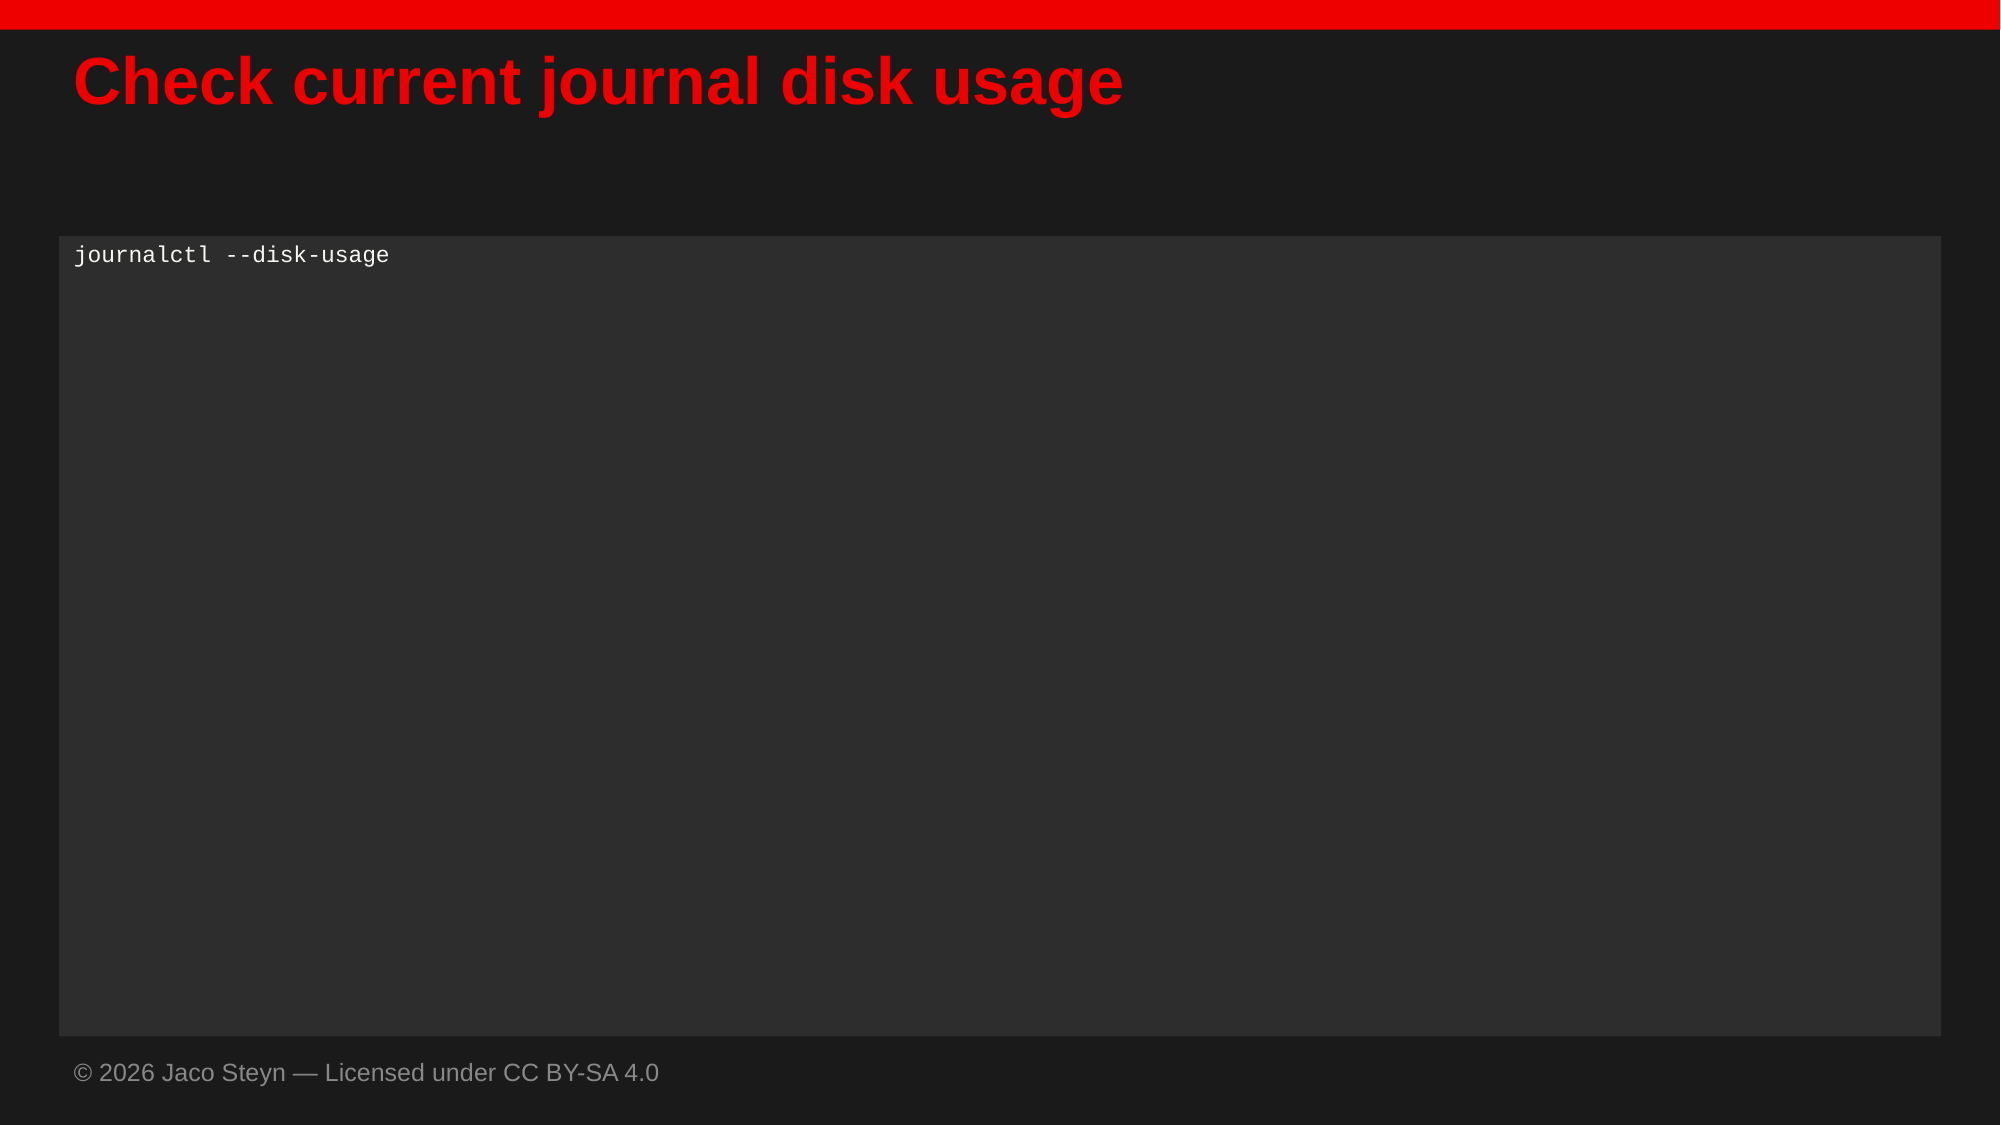

Check current journal disk usage
journalctl --disk-usage
© 2026 Jaco Steyn — Licensed under CC BY-SA 4.0